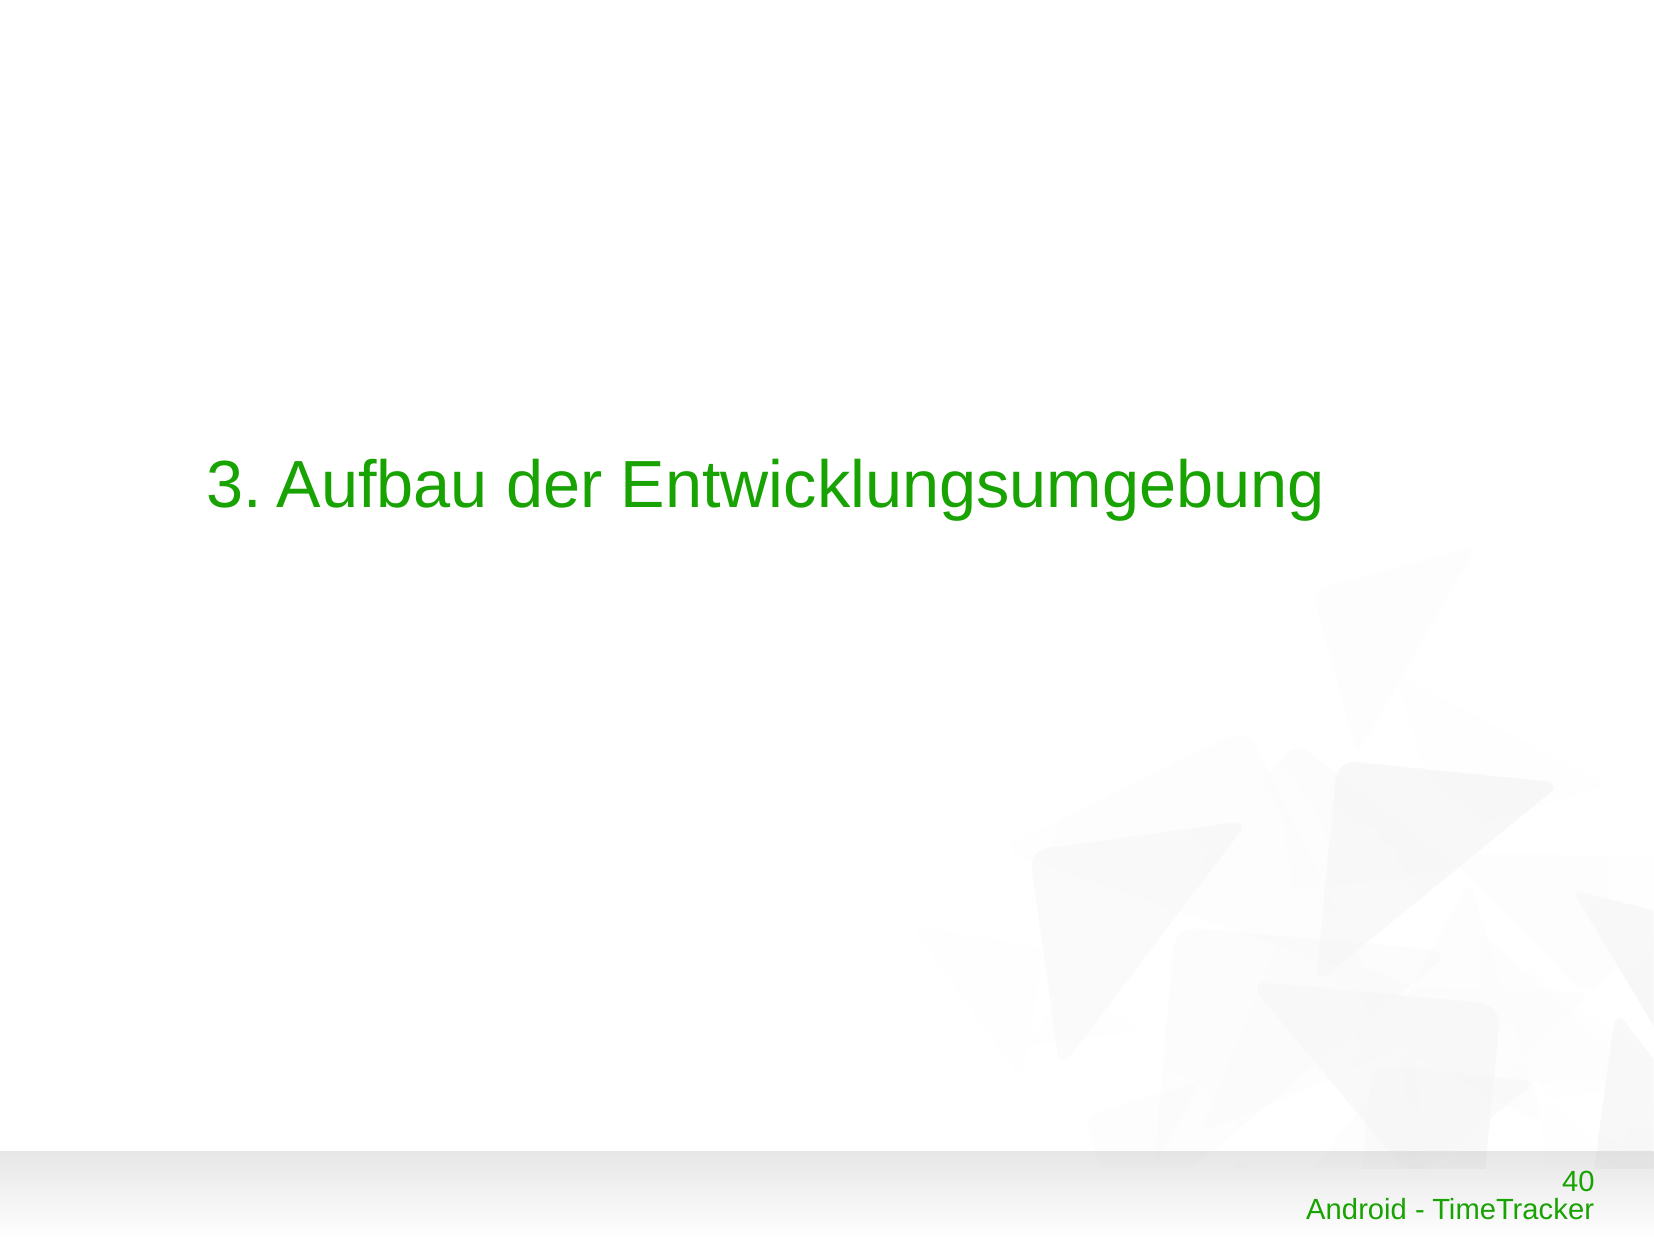

# 3. Aufbau der Entwicklungsumgebung
40
Android - TimeTracker